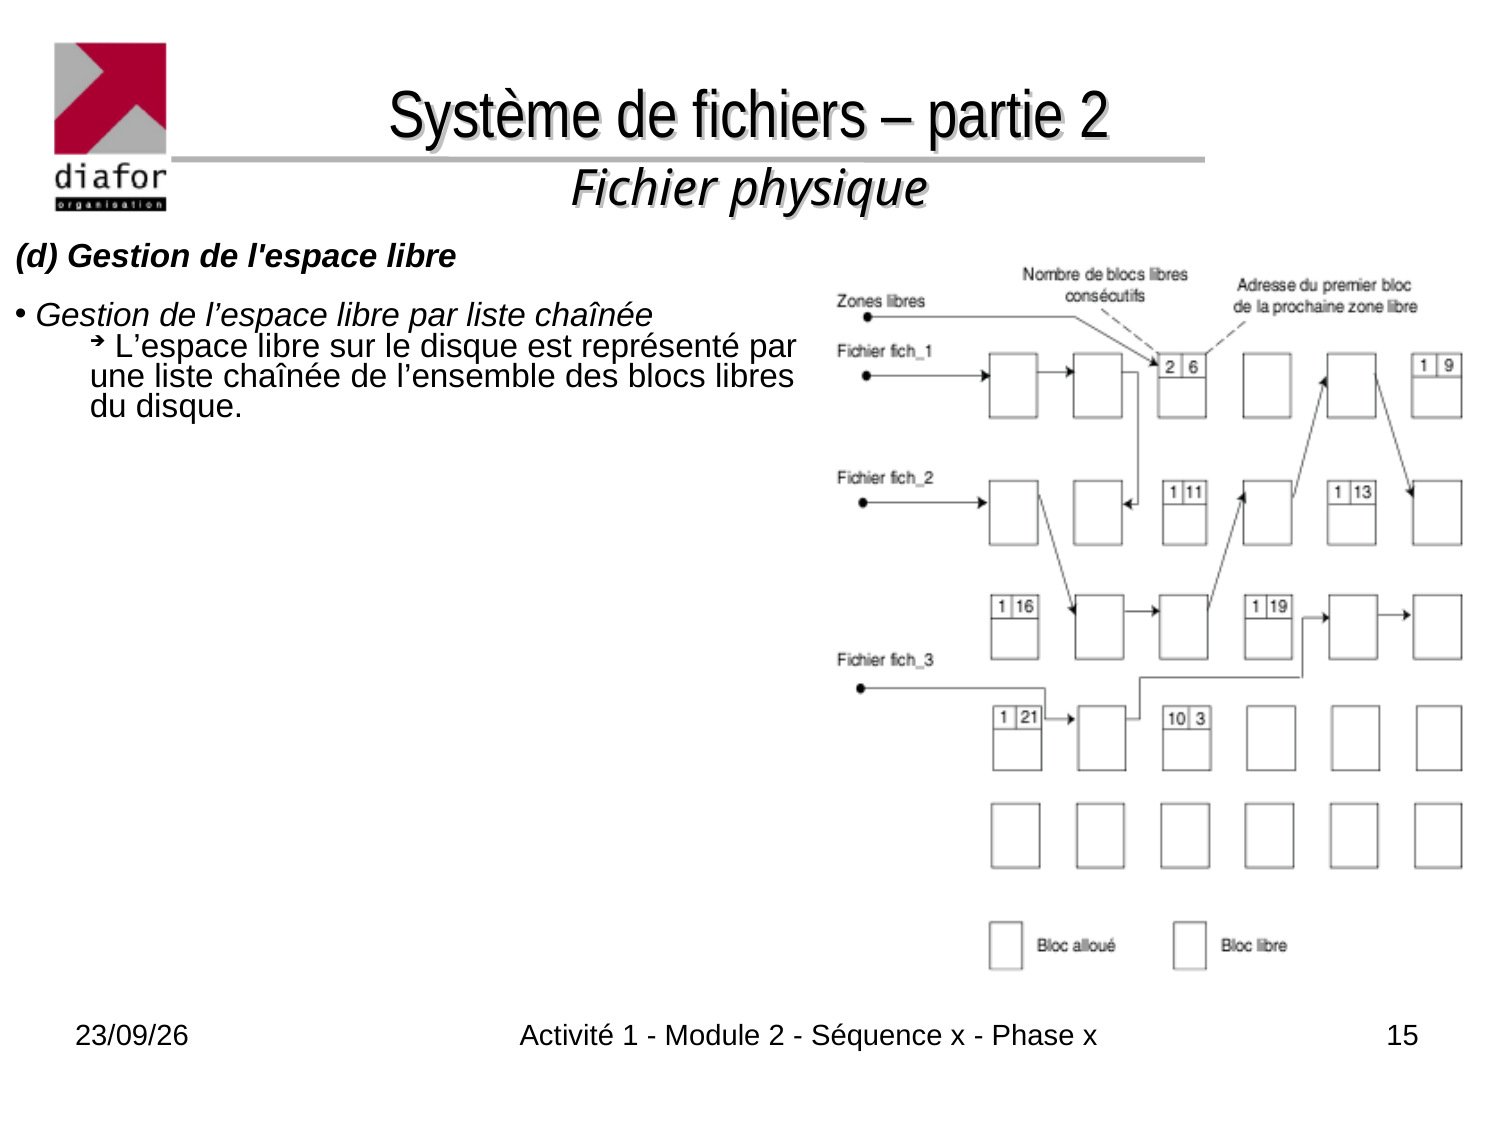

# Système de fichiers – partie 2 Fichier physique
(d) Gestion de l'espace libre
 Gestion de l’espace libre par liste chaînée
 L’espace libre sur le disque est représenté par une liste chaînée de l’ensemble des blocs libres du disque.
Activité 1 - Module 2 - Séquence x - Phase x
15